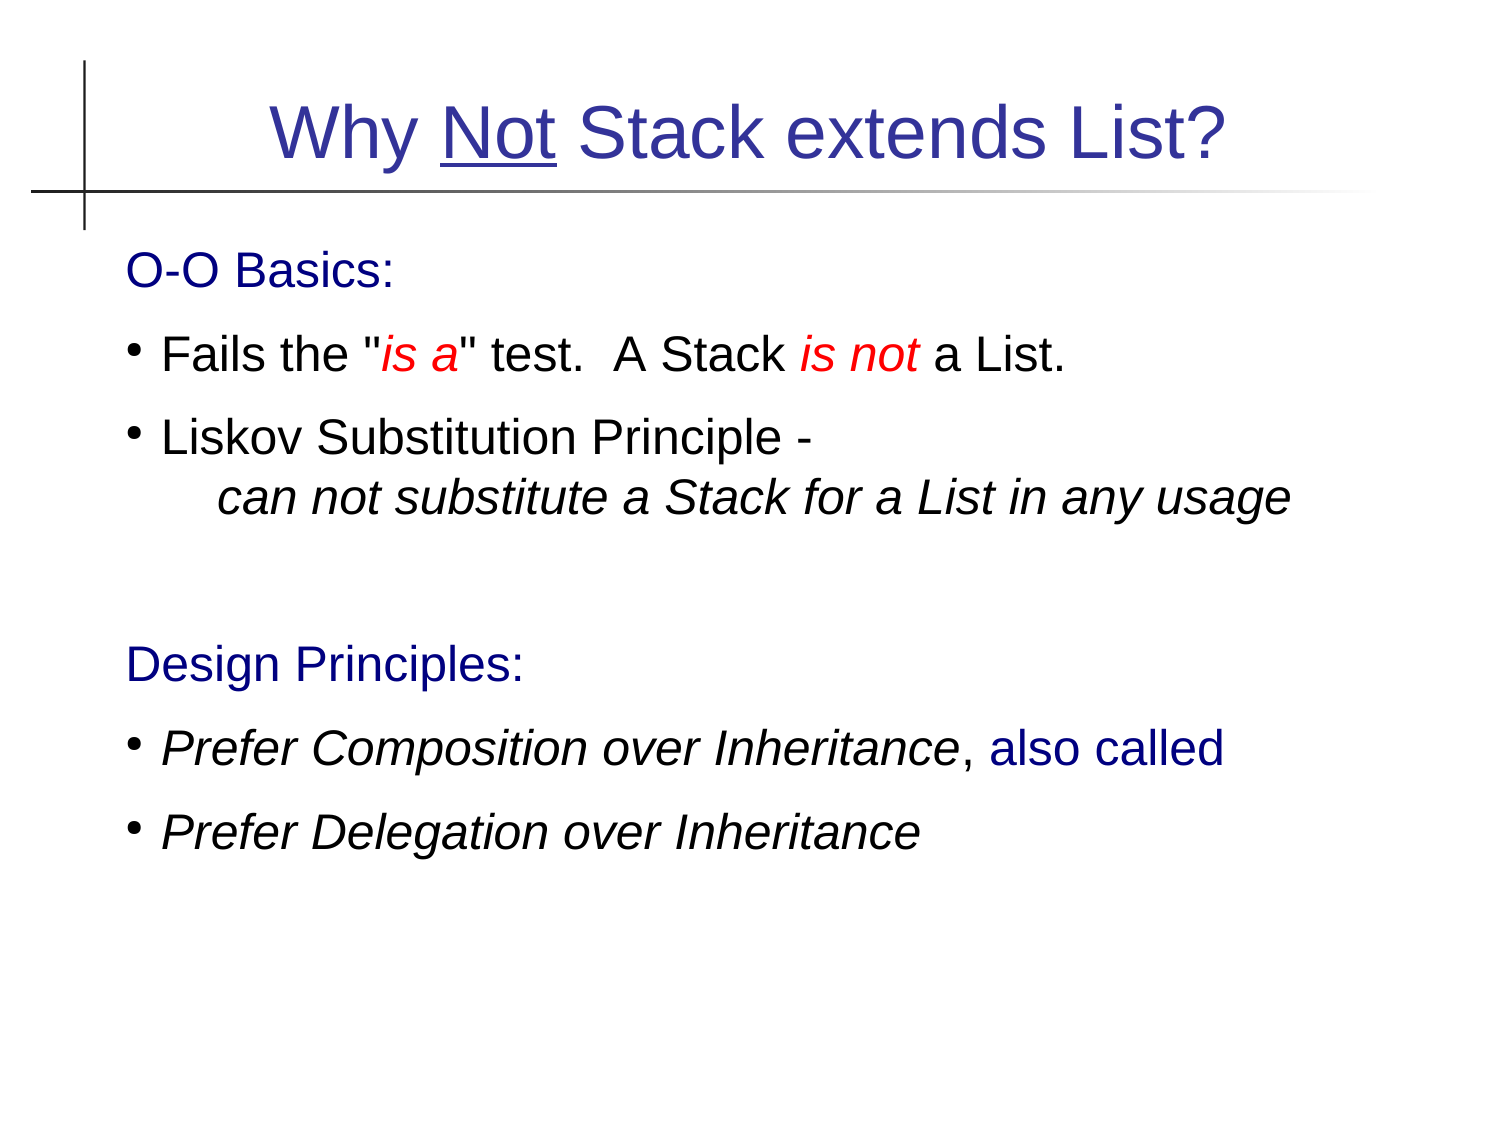

# Why Not Stack extends List?
O-O Basics:
Fails the "is a" test. A Stack is not a List.
Liskov Substitution Principle -
can not substitute a Stack for a List in any usage
Design Principles:
Prefer Composition over Inheritance, also called
Prefer Delegation over Inheritance